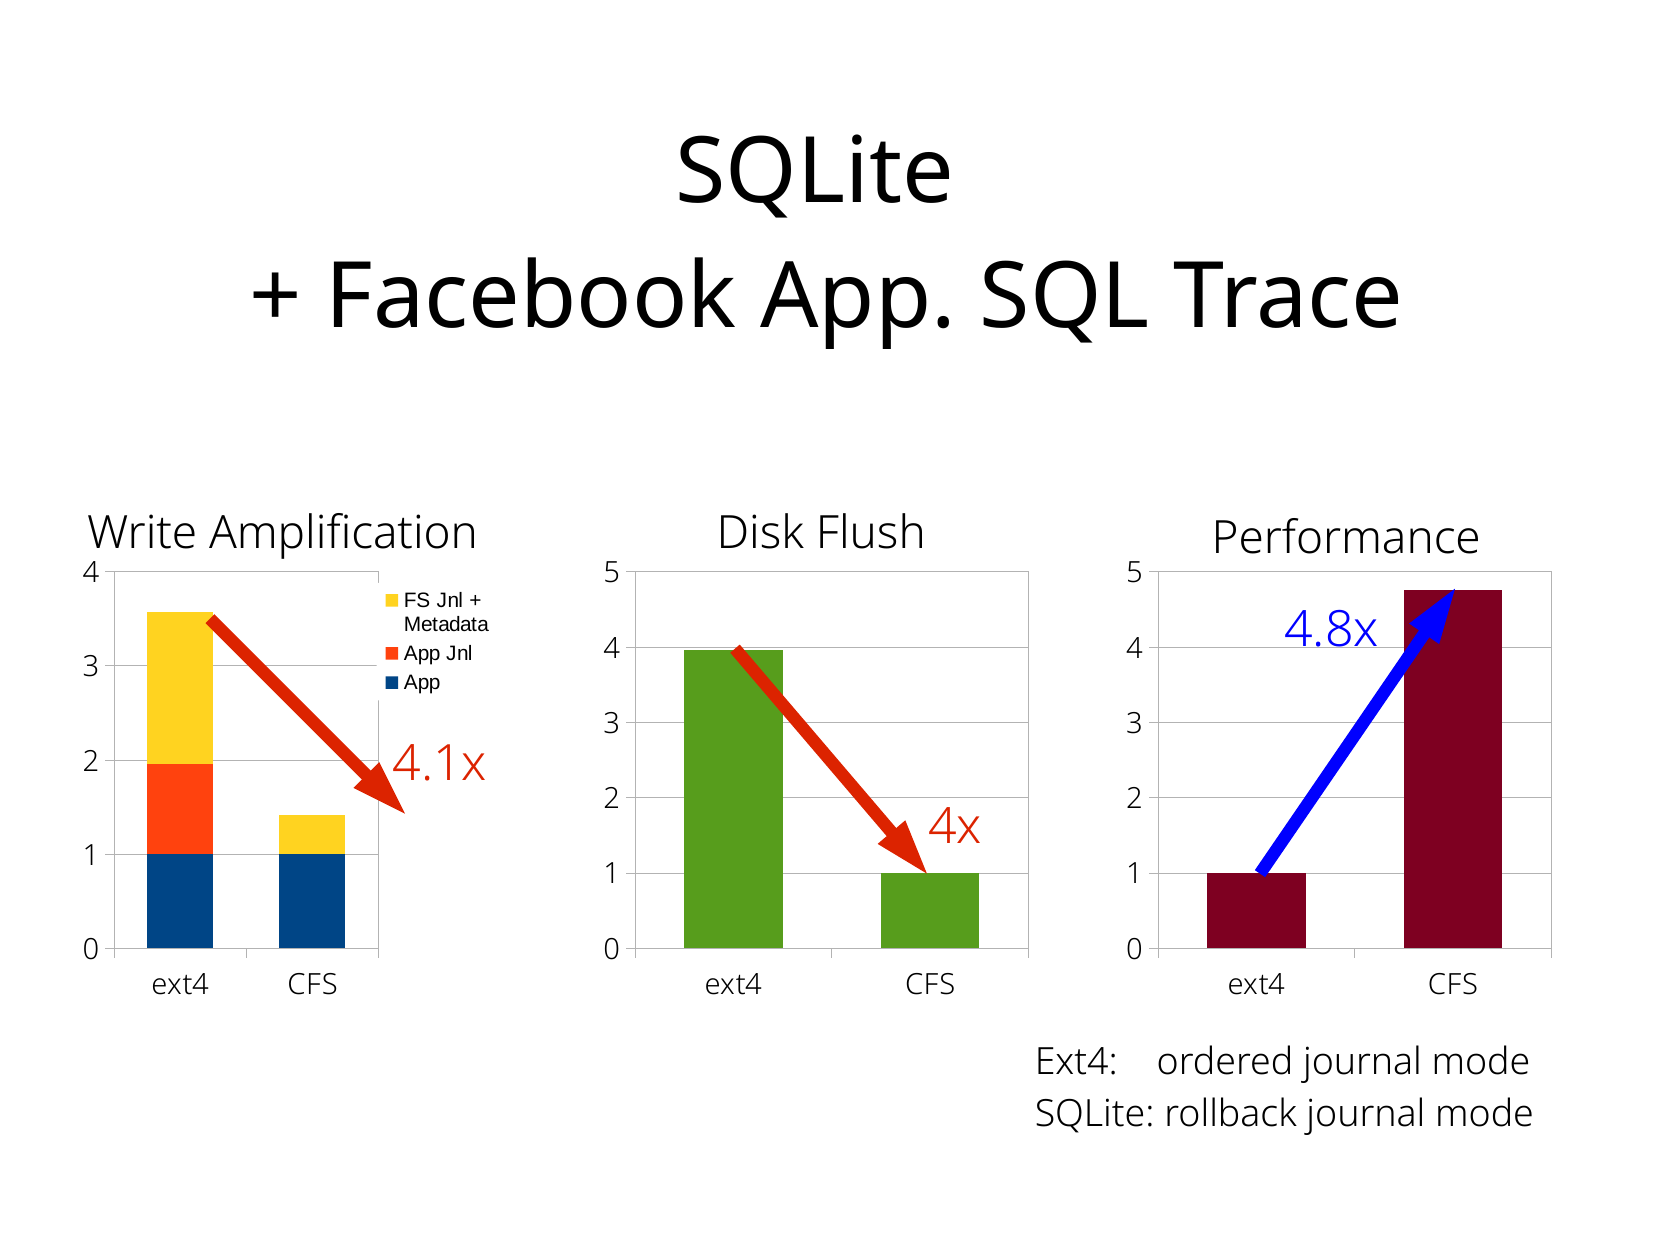

# SQLite + Facebook App. SQL Trace
Write Amplification
Disk Flush
Performance
### Chart
| Category | App | App Jnl | FS Jnl + Metadata |
|---|---|---|---|
| ext4 | 1.0 | 0.96 | 1.61 |
| CFS | 1.0 | 0.0 | 0.42 |
### Chart
| Category | Application |
|---|---|
| ext4 | 3.96 |
| CFS | 1.0 |
### Chart
| Category | Performance |
|---|---|
| ext4 | 1.0 |
| CFS | 4.76 |4.8x
4.1x
4x
Ext4: ordered journal mode
SQLite: rollback journal mode